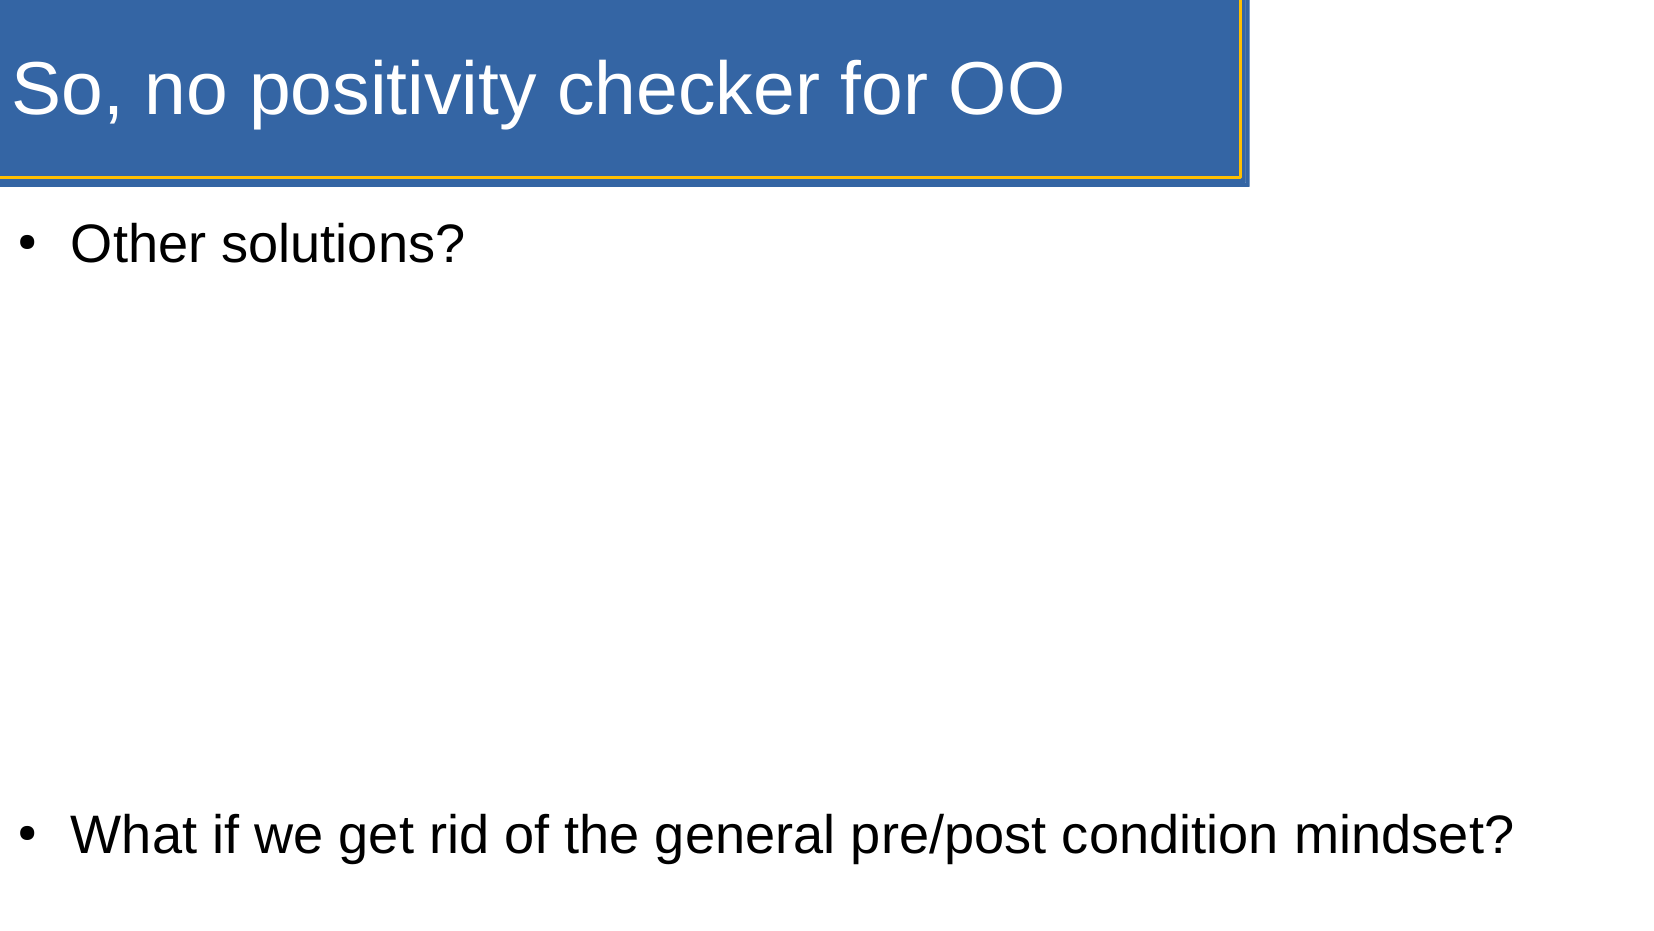

# So, no positivity checker for OO
Other solutions?
What if we get rid of the general pre/post condition mindset?